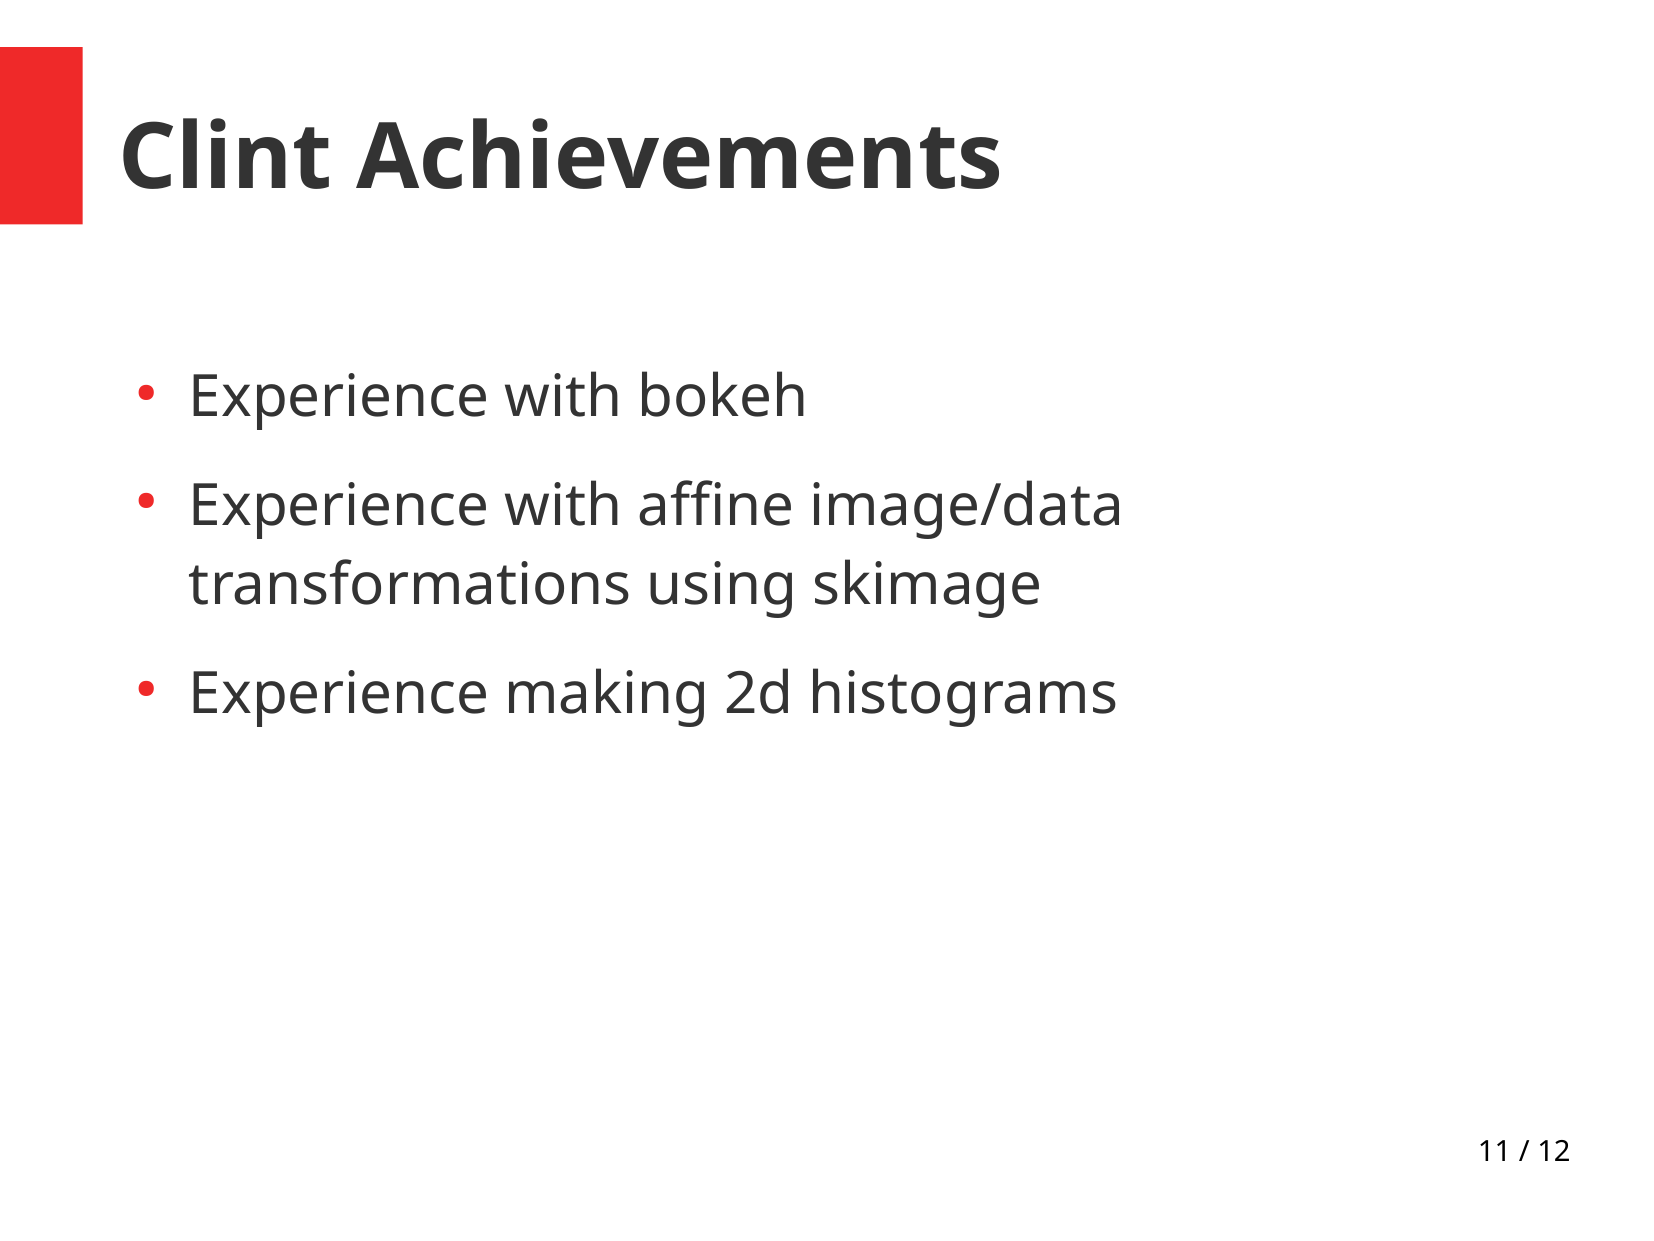

# Clint Achievements
Experience with bokeh
Experience with affine image/data transformations using skimage
Experience making 2d histograms
11